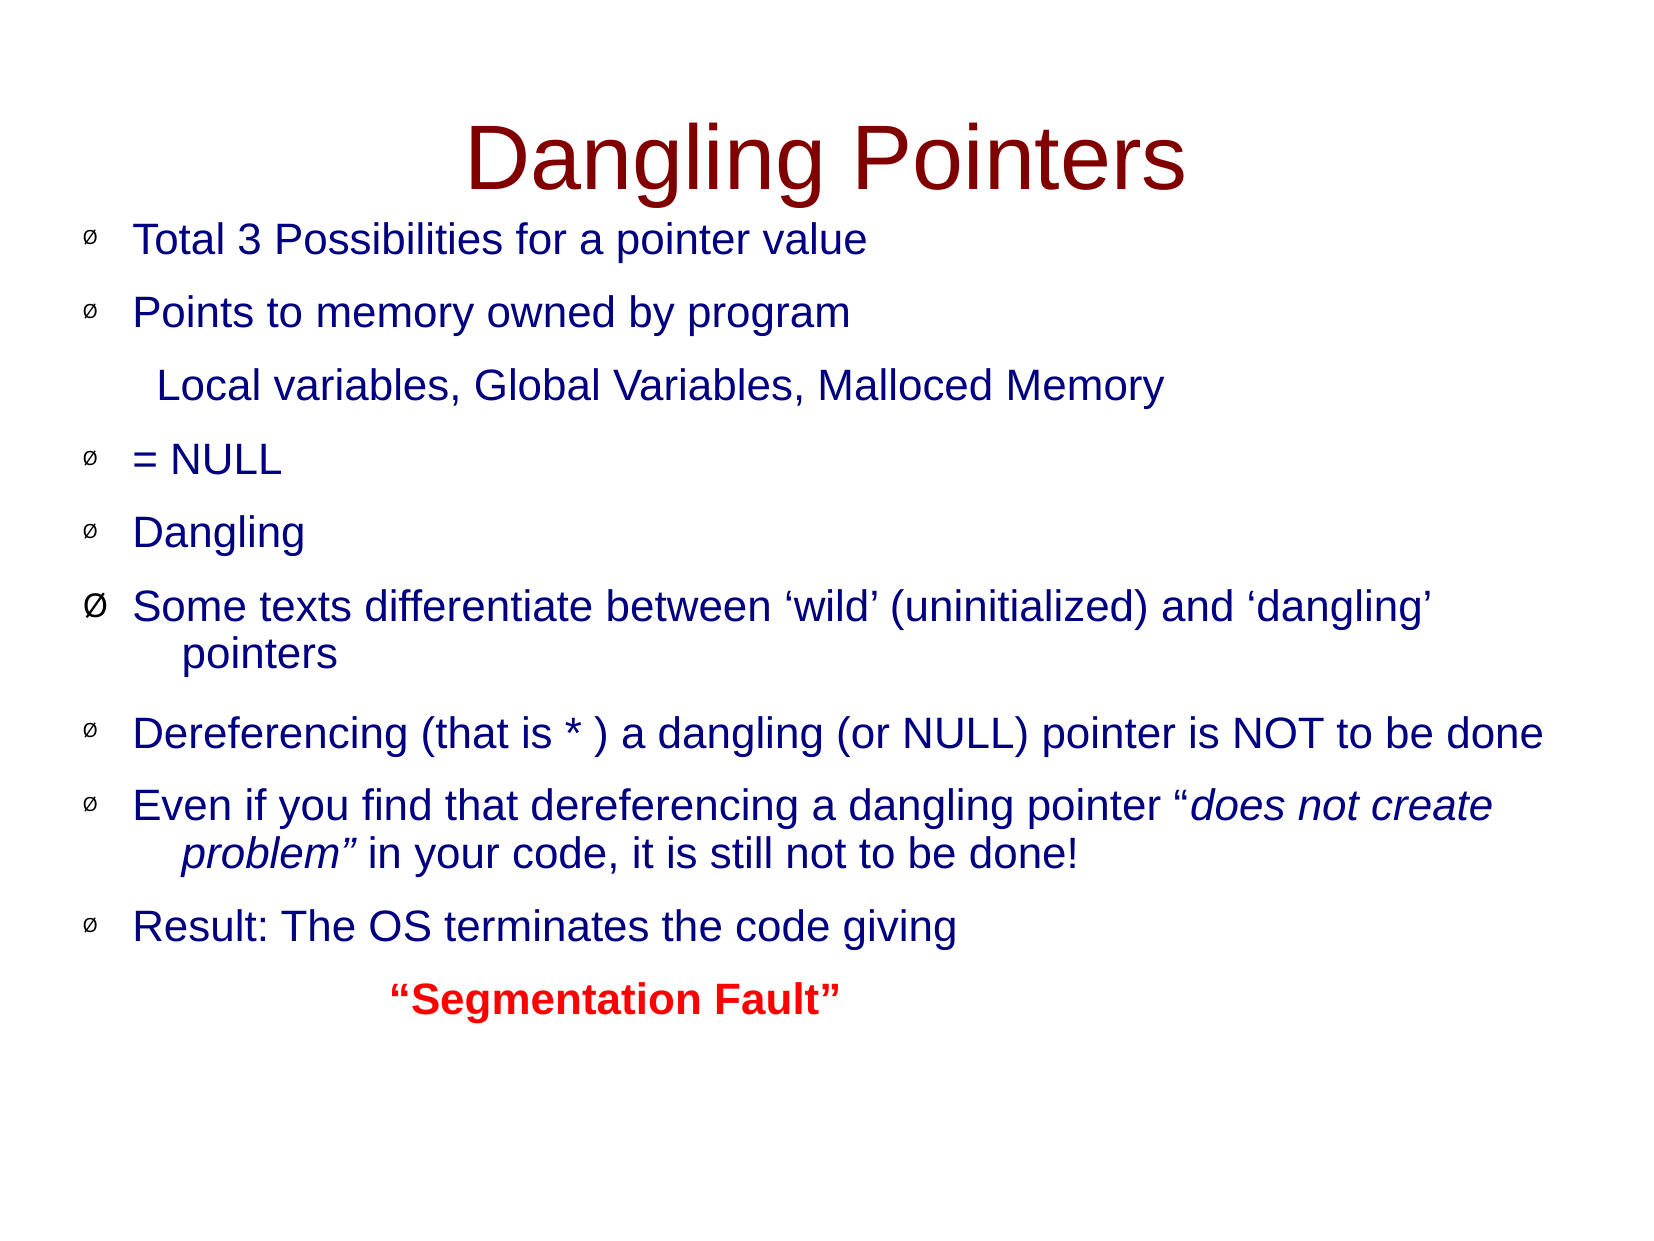

# Dangling Pointers
Total 3 Possibilities for a pointer value
Points to memory owned by program
 Local variables, Global Variables, Malloced Memory
= NULL
Dangling
Some texts differentiate between ‘wild’ (uninitialized) and ‘dangling’ pointers
Dereferencing (that is * ) a dangling (or NULL) pointer is NOT to be done
Even if you find that dereferencing a dangling pointer “does not create problem” in your code, it is still not to be done!
Result: The OS terminates the code giving
 “Segmentation Fault”